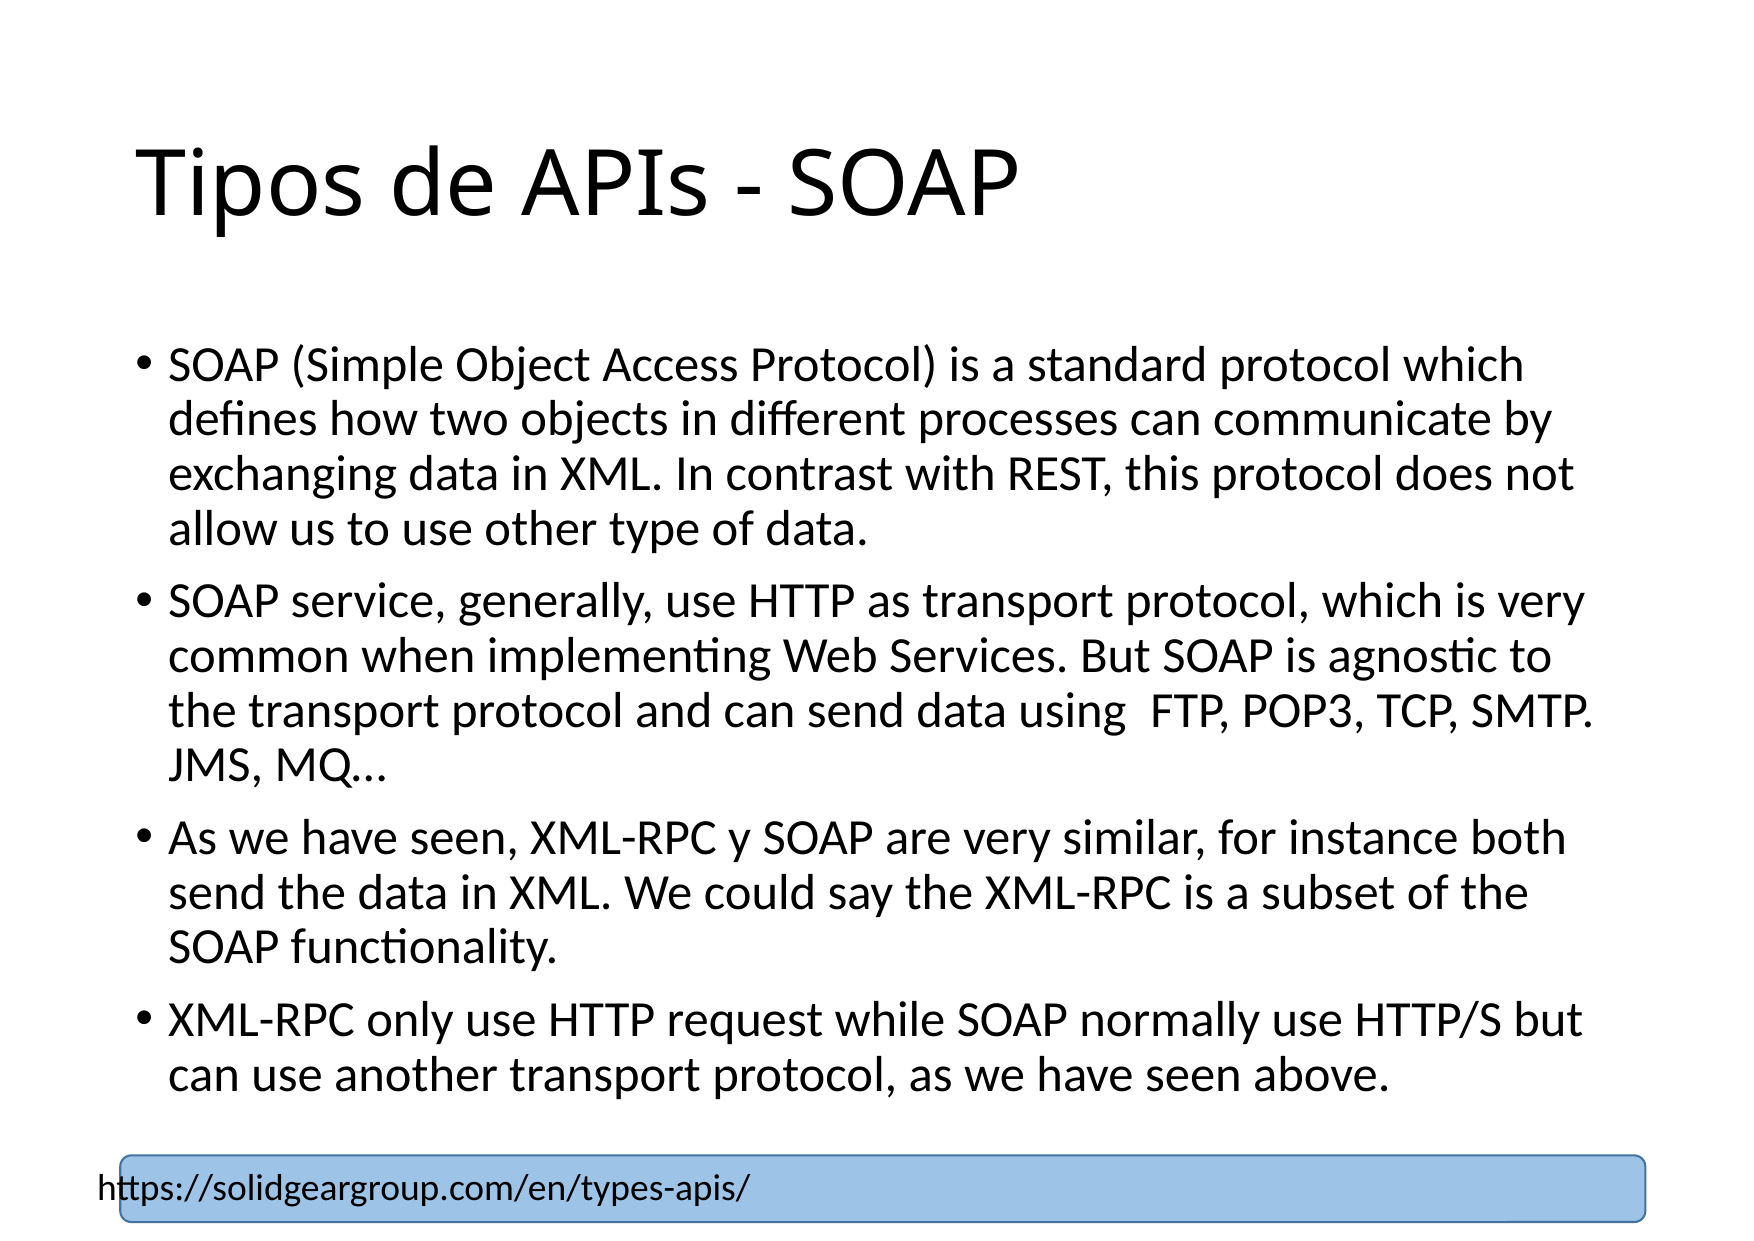

# Tipos de APIs - SOAP
SOAP (Simple Object Access Protocol) is a standard protocol which defines how two objects in different processes can communicate by exchanging data in XML. In contrast with REST, this protocol does not allow us to use other type of data.
SOAP service, generally, use HTTP as transport protocol, which is very common when implementing Web Services. But SOAP is agnostic to the transport protocol and can send data using  FTP, POP3, TCP, SMTP. JMS, MQ…
As we have seen, XML-RPC y SOAP are very similar, for instance both send the data in XML. We could say the XML-RPC is a subset of the SOAP functionality.
XML-RPC only use HTTP request while SOAP normally use HTTP/S but can use another transport protocol, as we have seen above.
https://solidgeargroup.com/en/types-apis/